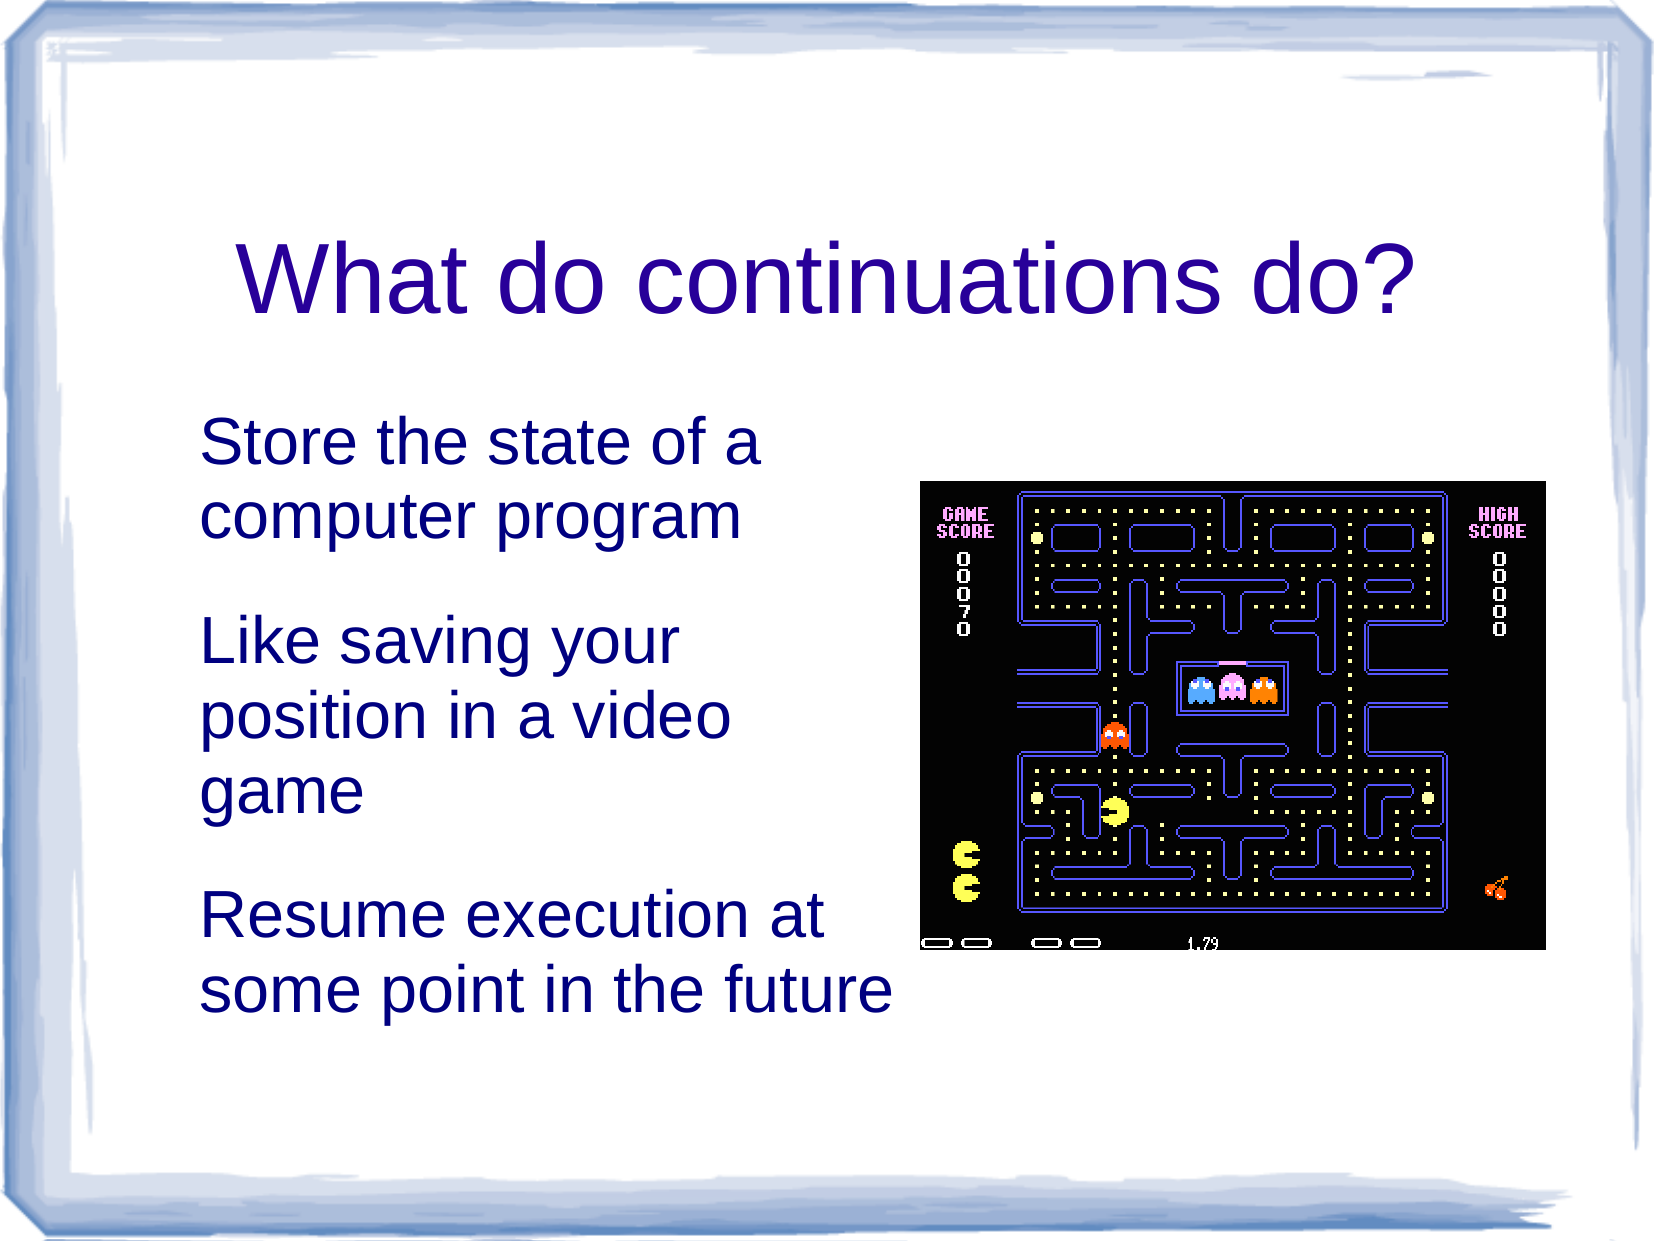

# What do continuations do?
Store the state of a computer program
Like saving your position in a video game
Resume execution at some point in the future